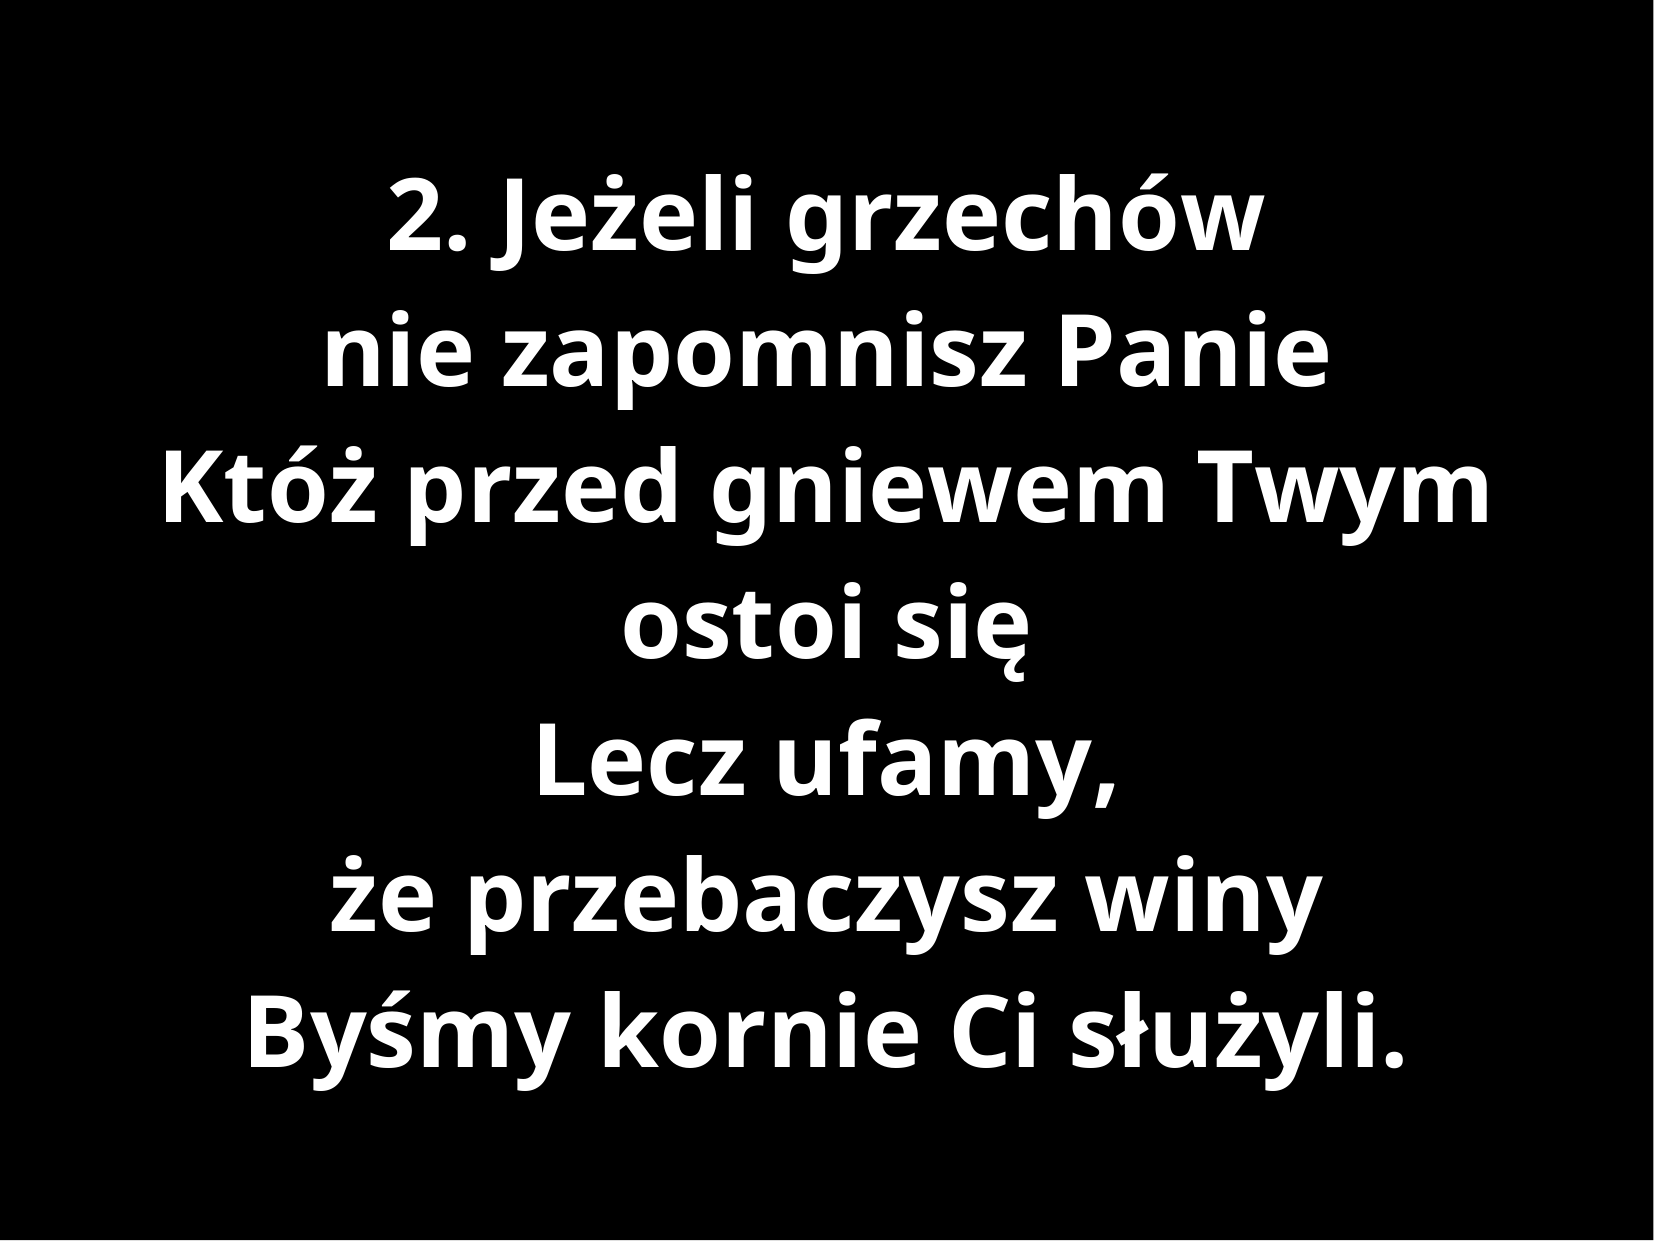

# 2. Jeżeli grzechów nie zapomnisz Panie Któż przed gniewem Twym ostoi się Lecz ufamy, że przebaczysz winy Byśmy kornie Ci służyli.